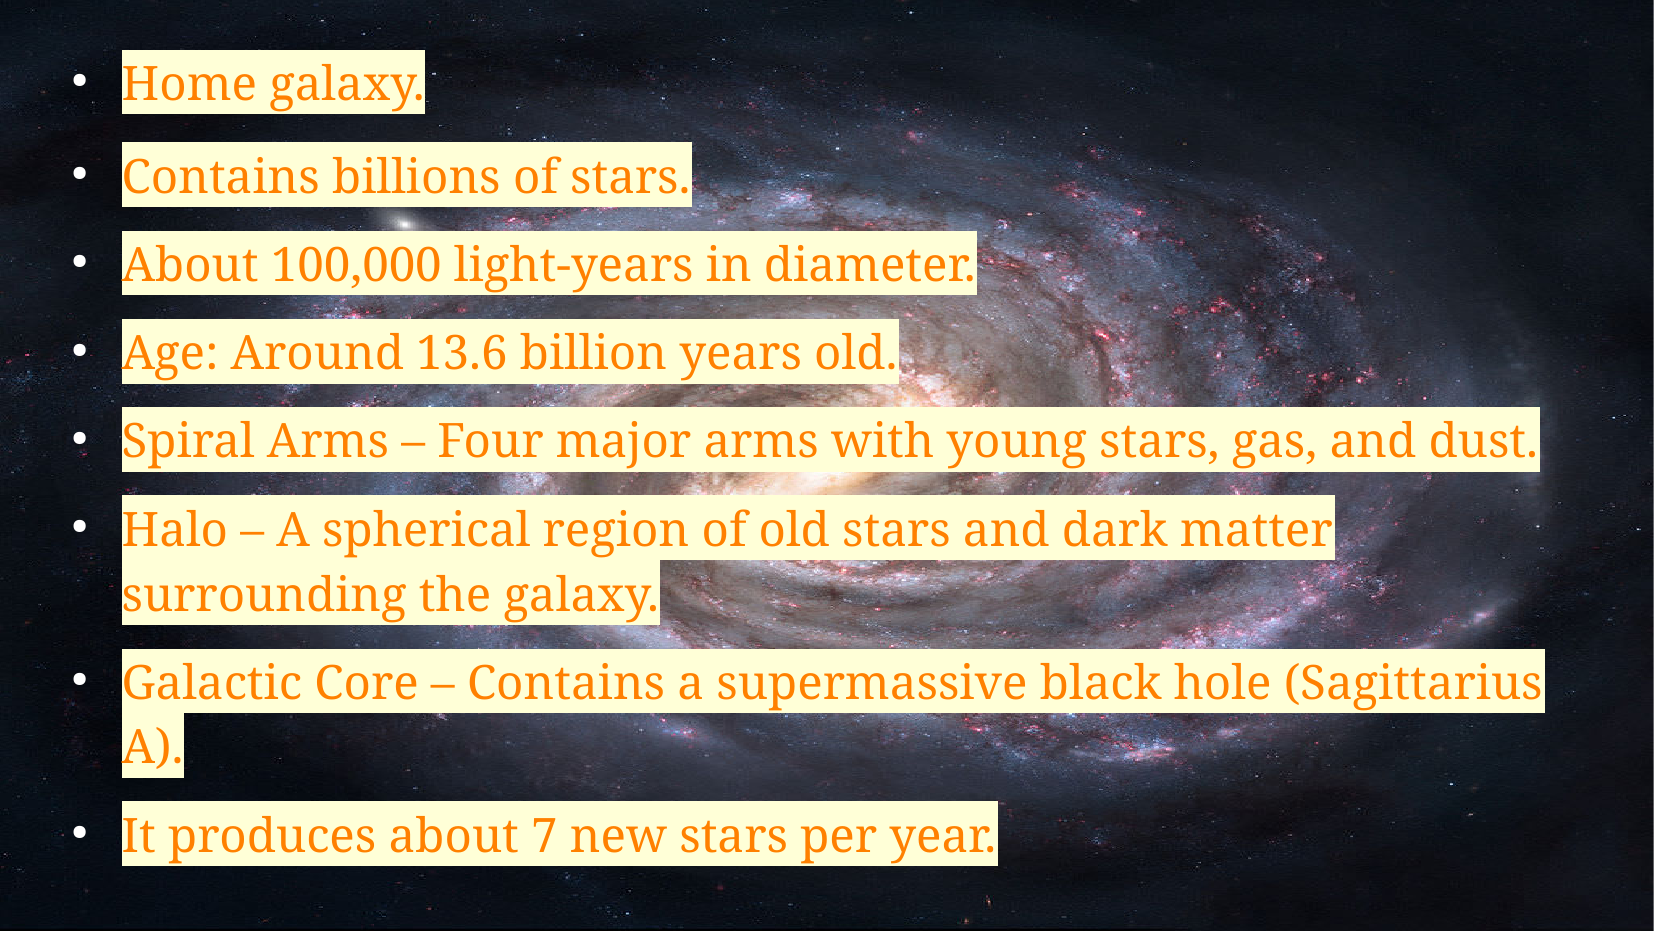

# Home galaxy.
Contains billions of stars.
About 100,000 light-years in diameter.
Age: Around 13.6 billion years old.
Spiral Arms – Four major arms with young stars, gas, and dust.
Halo – A spherical region of old stars and dark matter surrounding the galaxy.
Galactic Core – Contains a supermassive black hole (Sagittarius A).
It produces about 7 new stars per year.